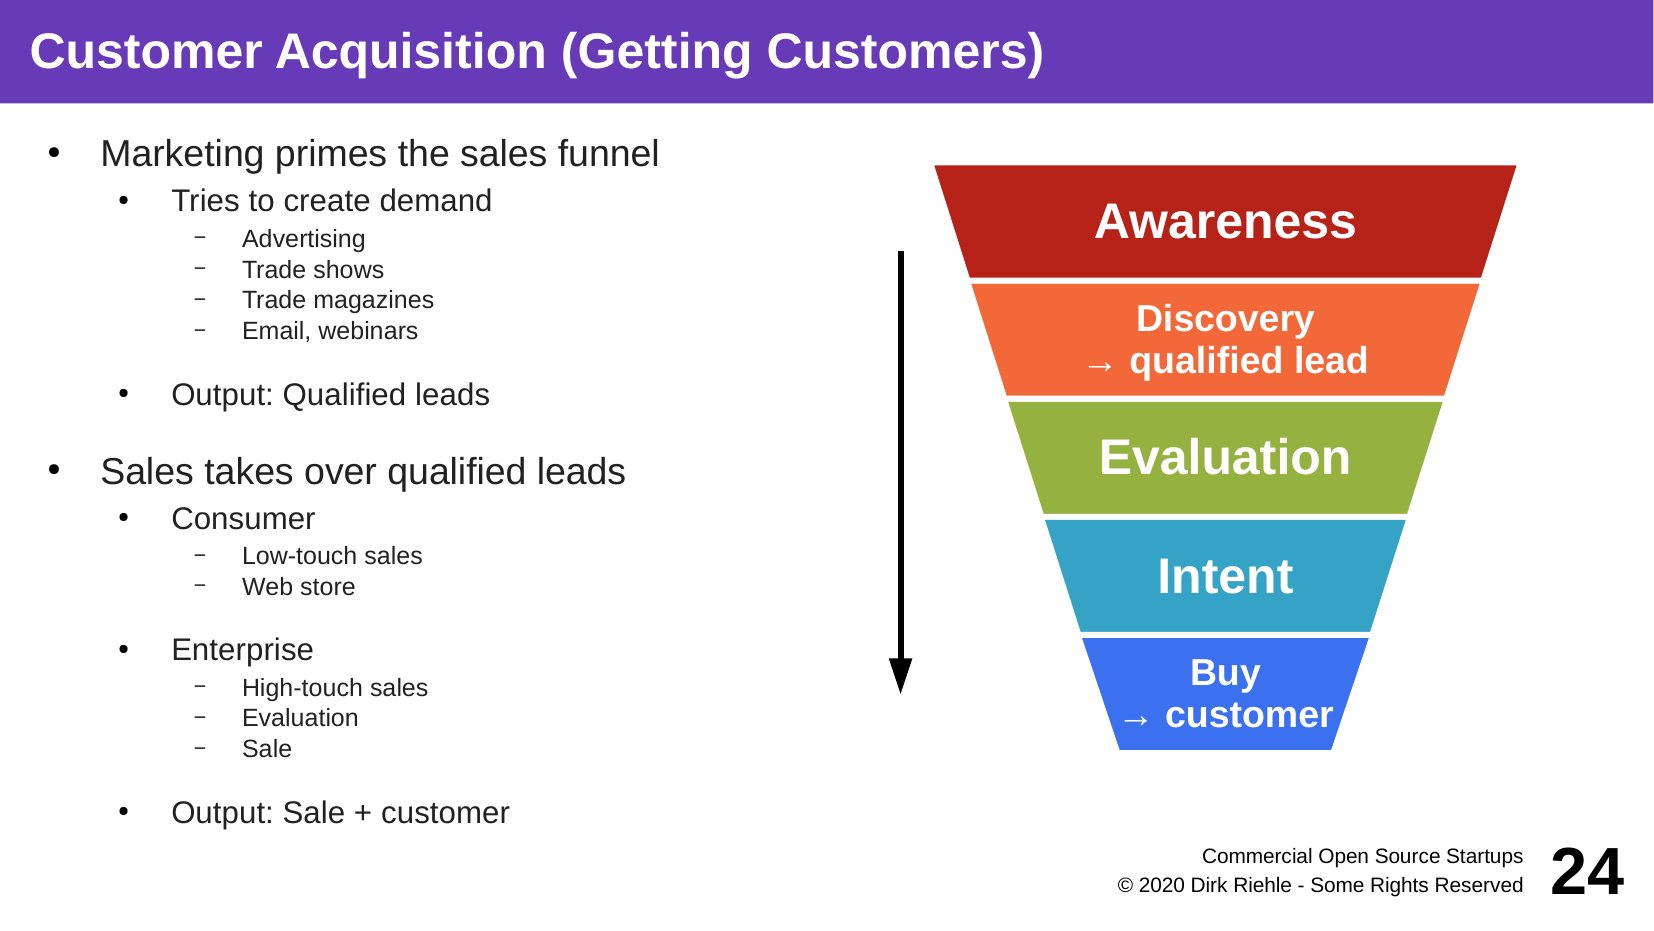

# Customer Acquisition (Getting Customers)
Marketing primes the sales funnel
Tries to create demand
Advertising
Trade shows
Trade magazines
Email, webinars
Output: Qualified leads
Sales takes over qualified leads
Consumer
Low-touch sales
Web store
Enterprise
High-touch sales
Evaluation
Sale
Output: Sale + customer
Awareness
Discovery
→ qualified lead
Evaluation
Intent
Buy
→ customer
Commercial Open Source Startups
24
© 2020 Dirk Riehle - Some Rights Reserved